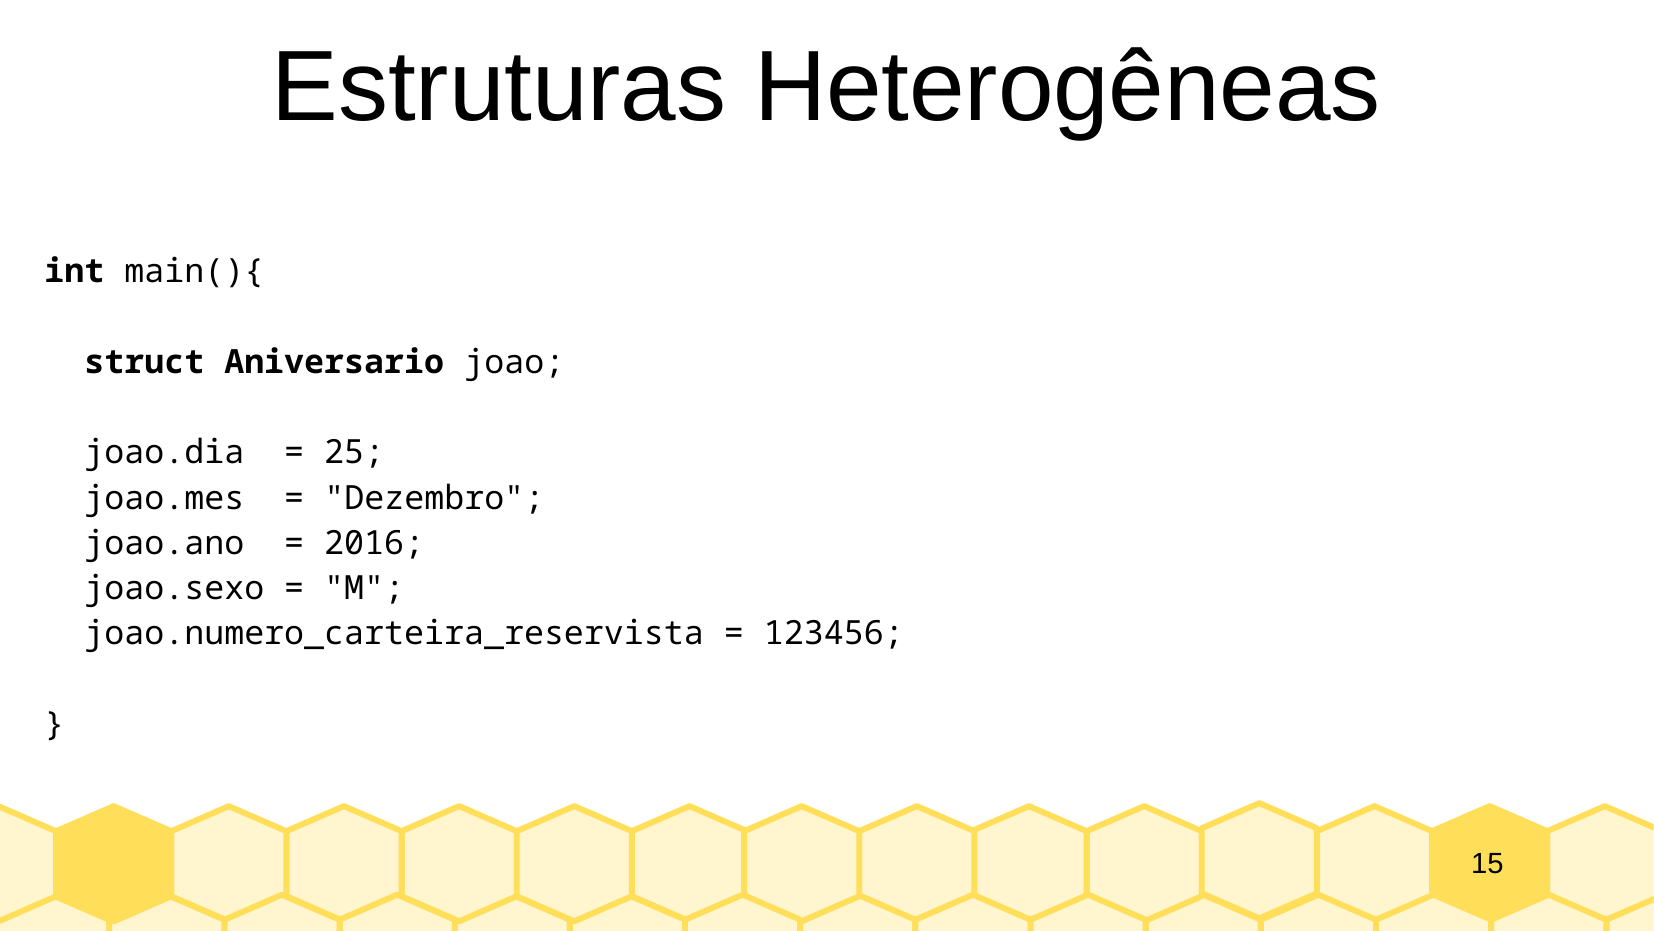

# Estruturas Heterogêneas
int main(){
 struct Aniversario joao;
 joao.dia = 25;
 joao.mes = "Dezembro";
 joao.ano = 2016;
 joao.sexo = "M";
 joao.numero_carteira_reservista = 123456;
}